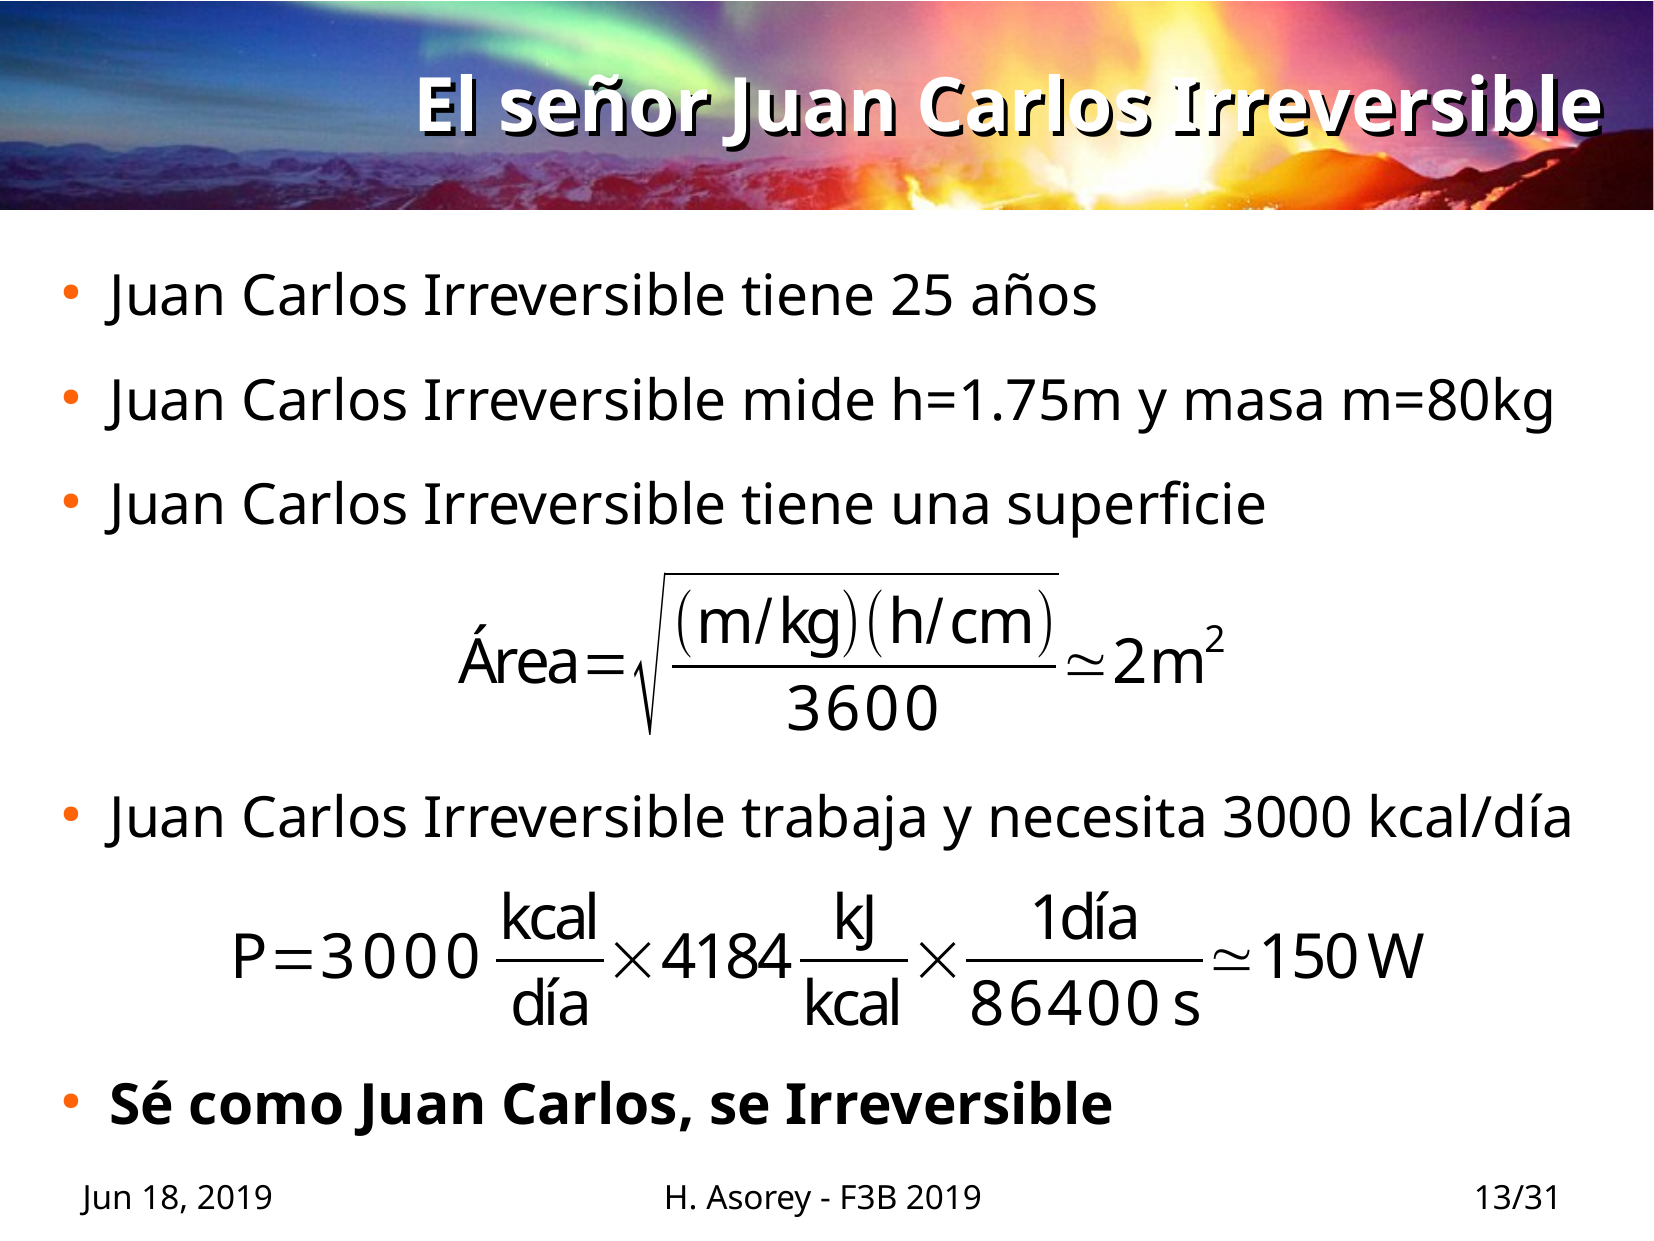

# El señor Juan Carlos Irreversible
Juan Carlos Irreversible tiene 25 años
Juan Carlos Irreversible mide h=1.75m y masa m=80kg
Juan Carlos Irreversible tiene una superficie
Juan Carlos Irreversible trabaja y necesita 3000 kcal/día
Sé como Juan Carlos, se Irreversible
Jun 18, 2019
H. Asorey - F3B 2019
13